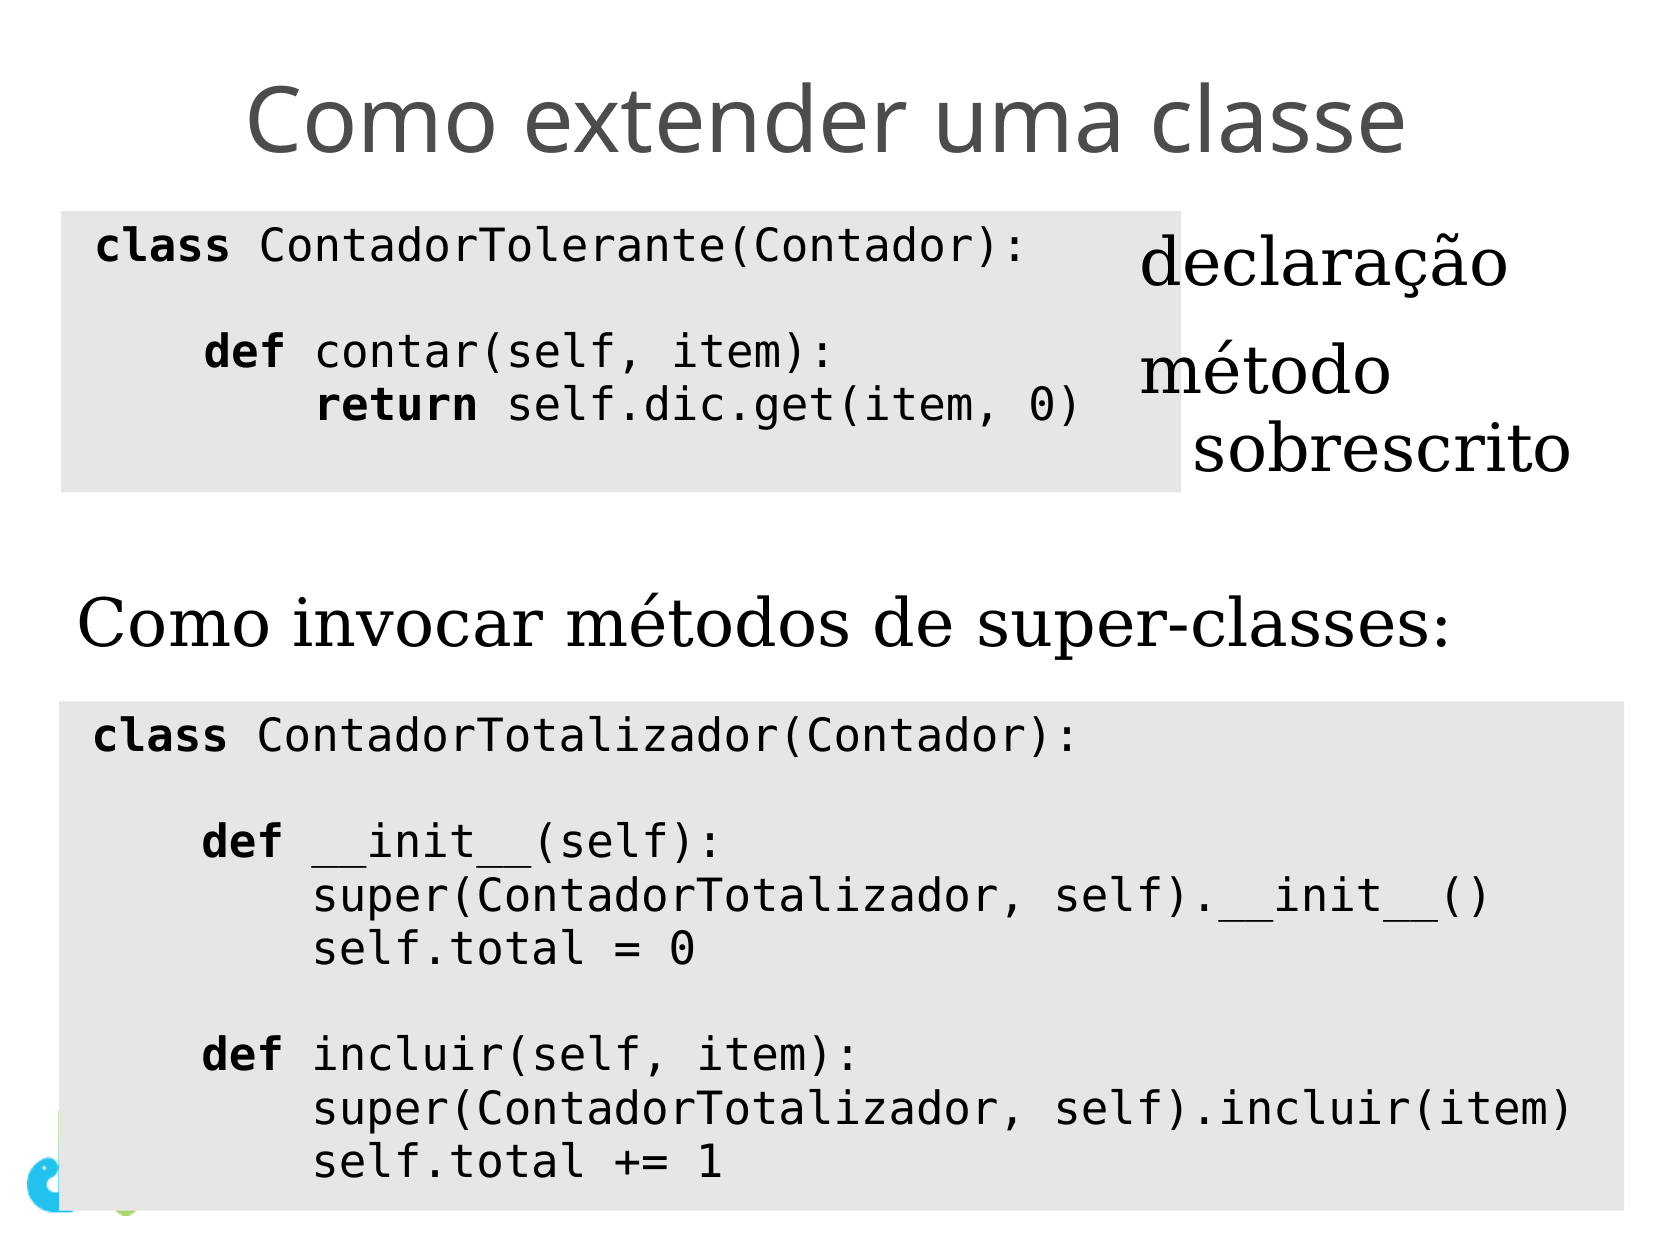

# Como extender uma classe
class ContadorTolerante(Contador):
 def contar(self, item):
 return self.dic.get(item, 0)
declaração
método
sobrescrito
Como invocar métodos de super-classes:
class ContadorTotalizador(Contador):
 def __init__(self):
 super(ContadorTotalizador, self).__init__()
 self.total = 0
 def incluir(self, item):
 super(ContadorTotalizador, self).incluir(item)
 self.total += 1